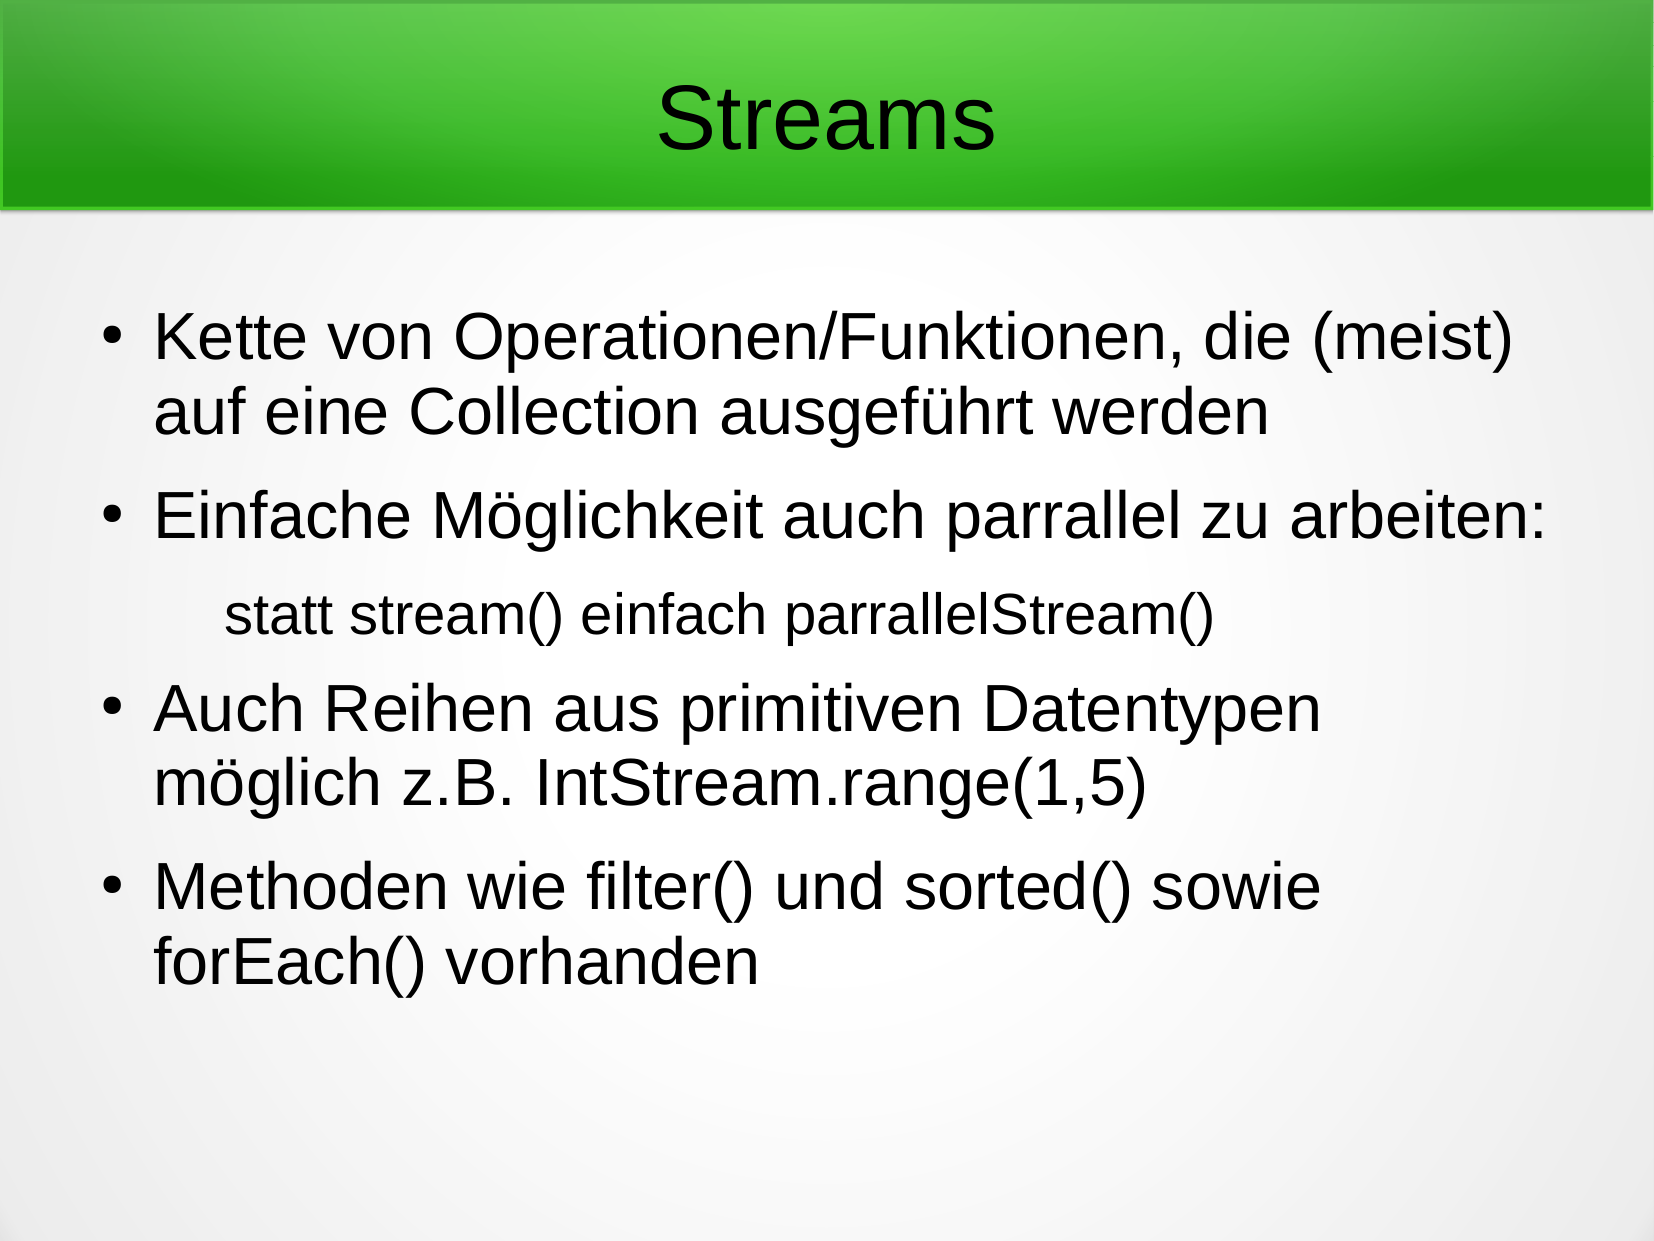

# Streams
Kette von Operationen/Funktionen, die (meist) auf eine Collection ausgeführt werden
Einfache Möglichkeit auch parrallel zu arbeiten:
statt stream() einfach parrallelStream()
Auch Reihen aus primitiven Datentypen möglich z.B. IntStream.range(1,5)
Methoden wie filter() und sorted() sowie forEach() vorhanden